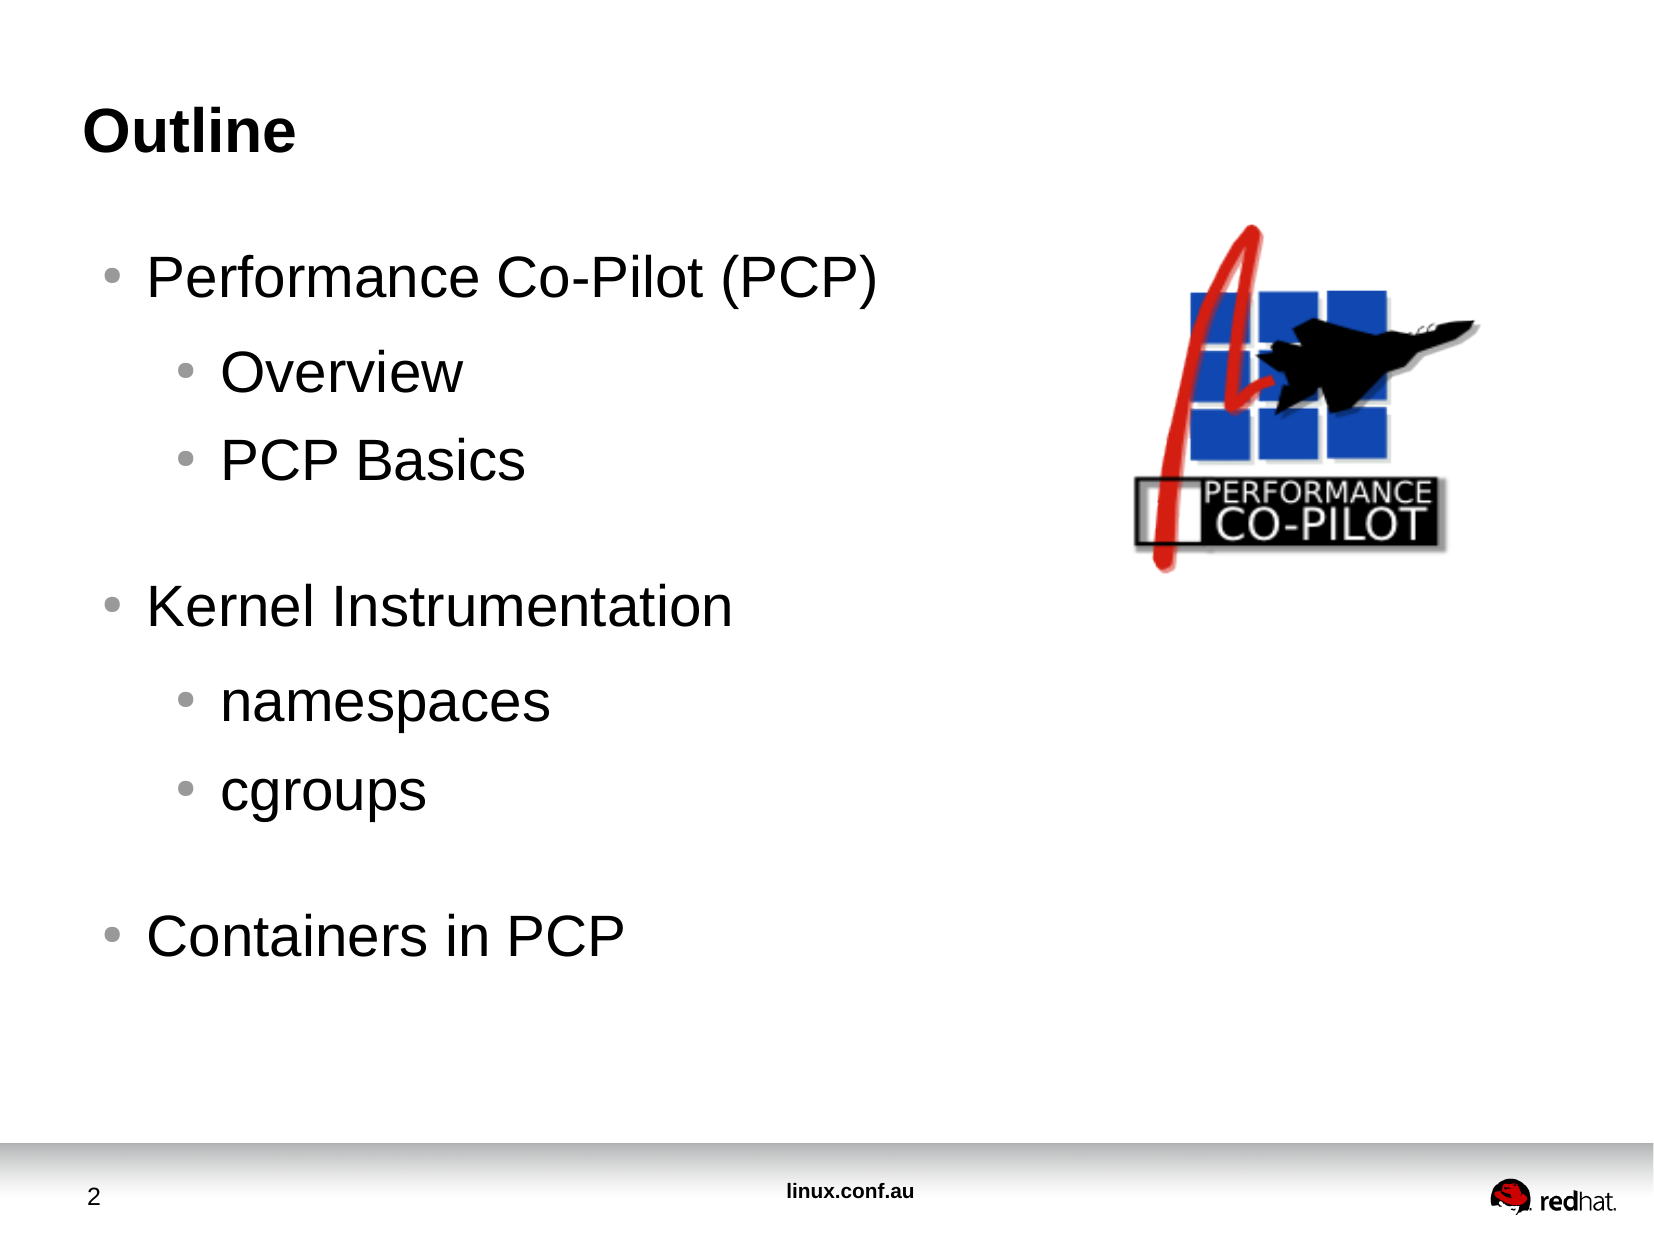

# Outline
Performance Co-Pilot (PCP)
Overview
PCP Basics
Kernel Instrumentation
namespaces
cgroups
Containers in PCP